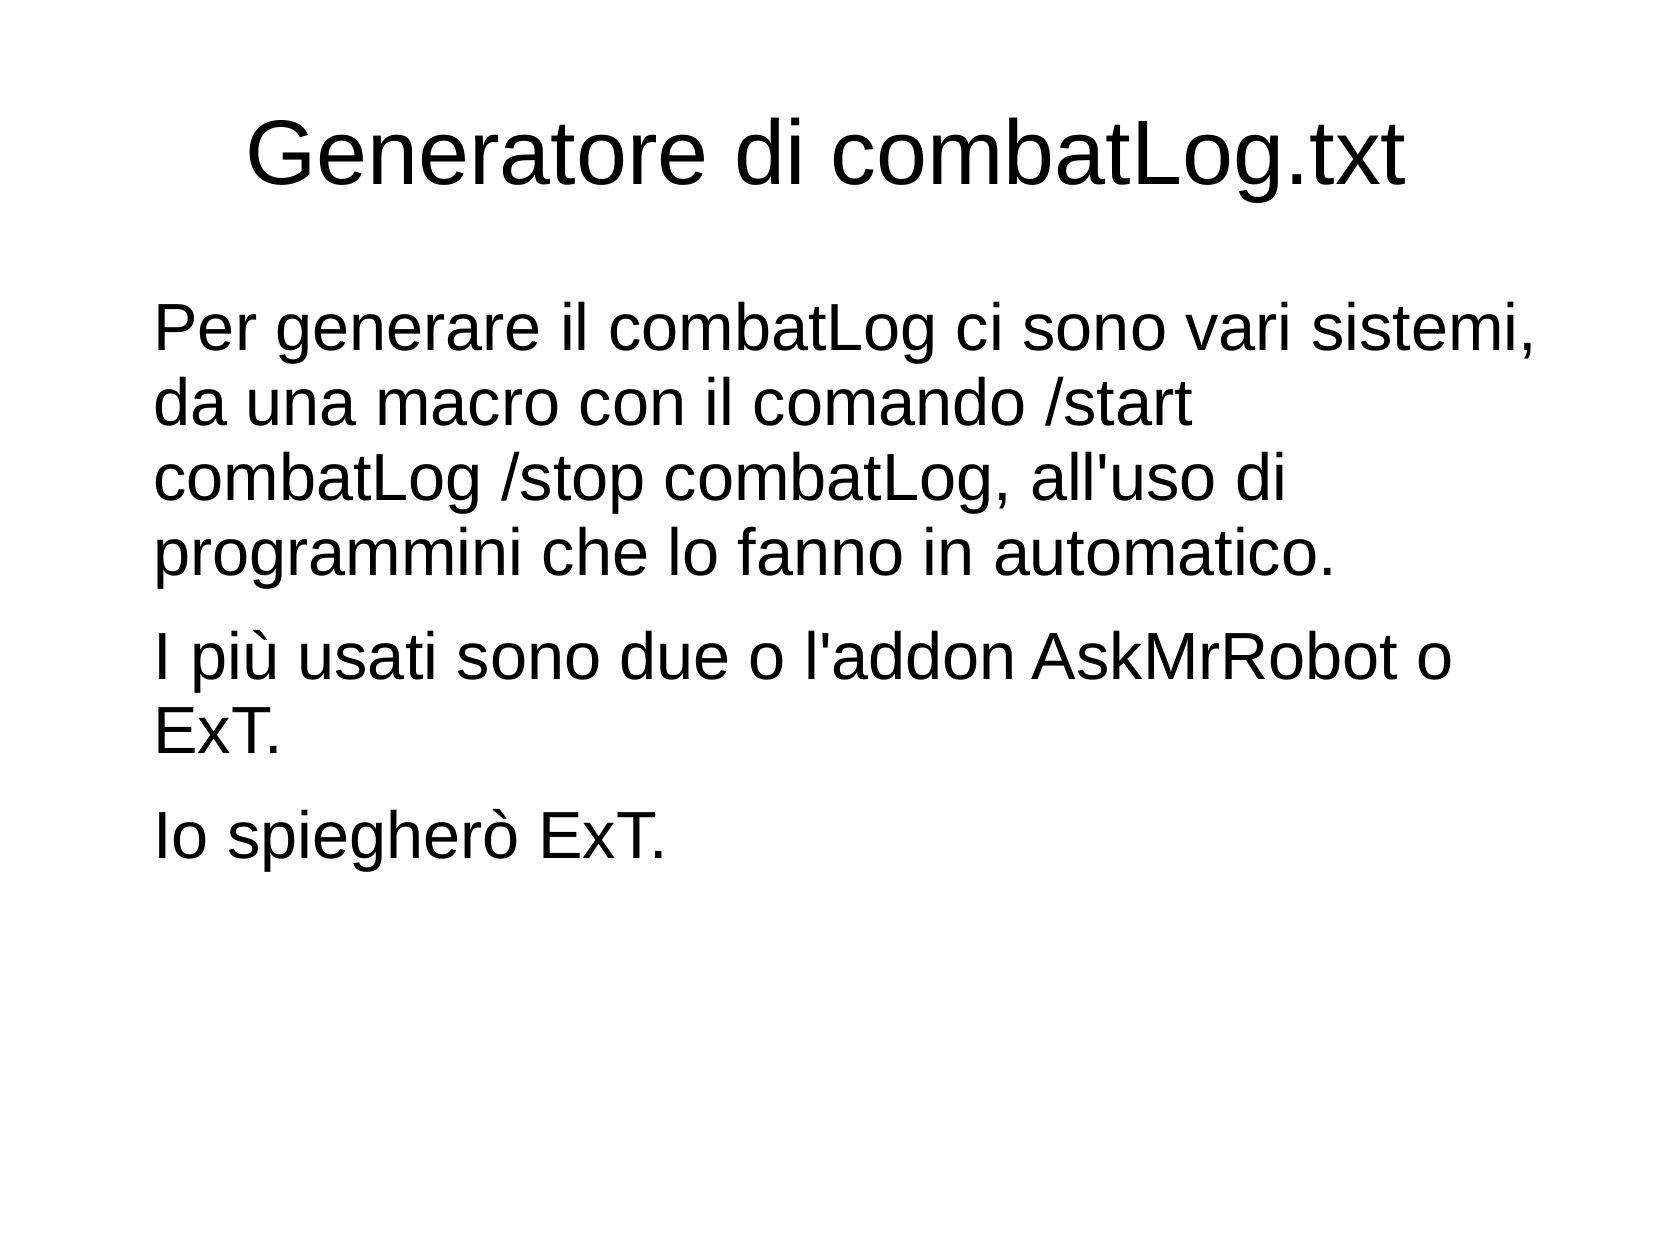

# Generatore di combatLog.txt
Per generare il combatLog ci sono vari sistemi, da una macro con il comando /start combatLog /stop combatLog, all'uso di programmini che lo fanno in automatico.
I più usati sono due o l'addon AskMrRobot o ExT.
Io spiegherò ExT.